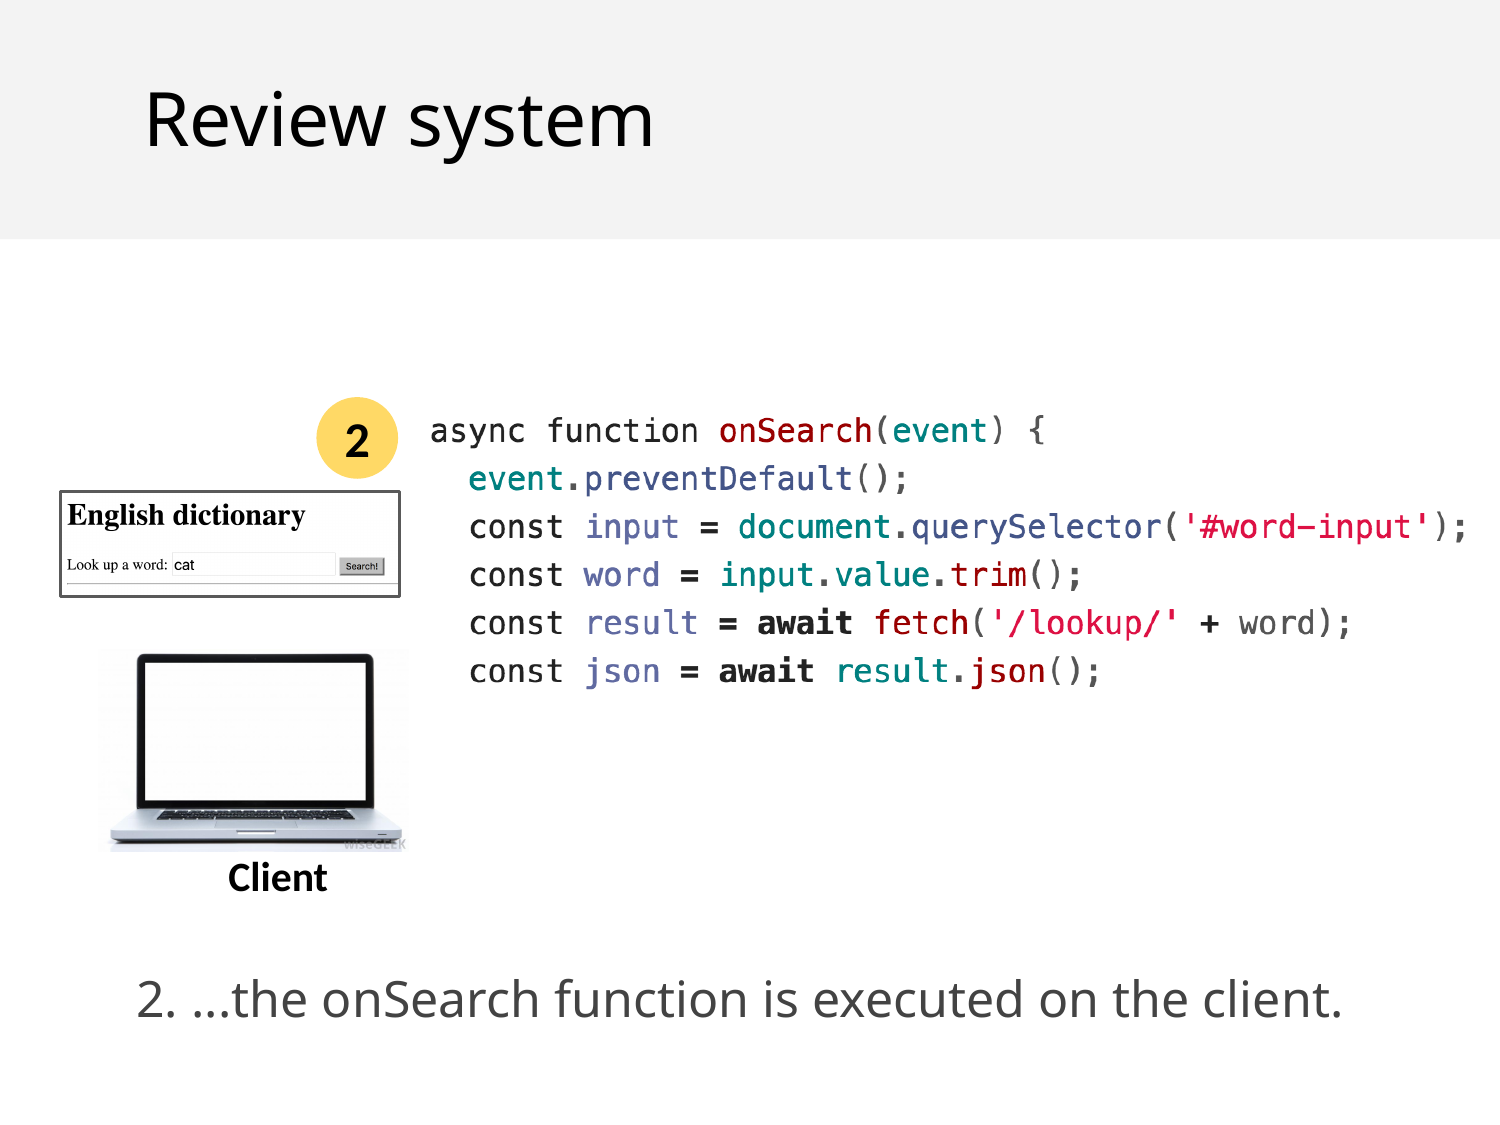

# Review system
2
Client
2. ...the onSearch function is executed on the client.